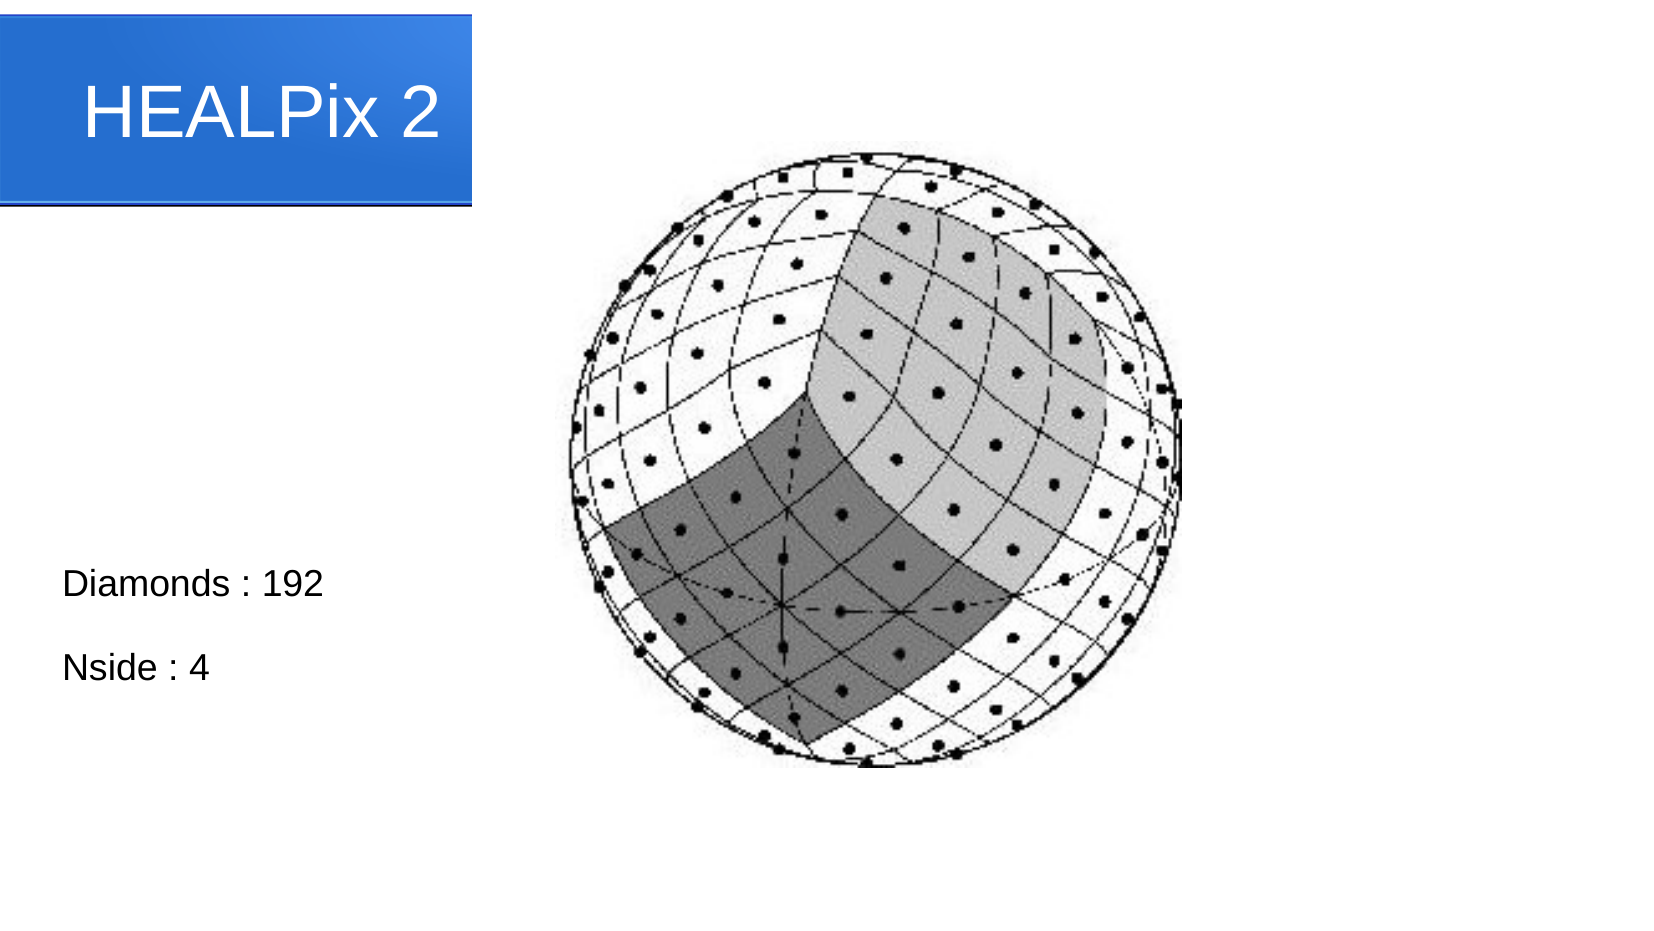

# HEALPix 2
Diamonds : 192
Nside : 4